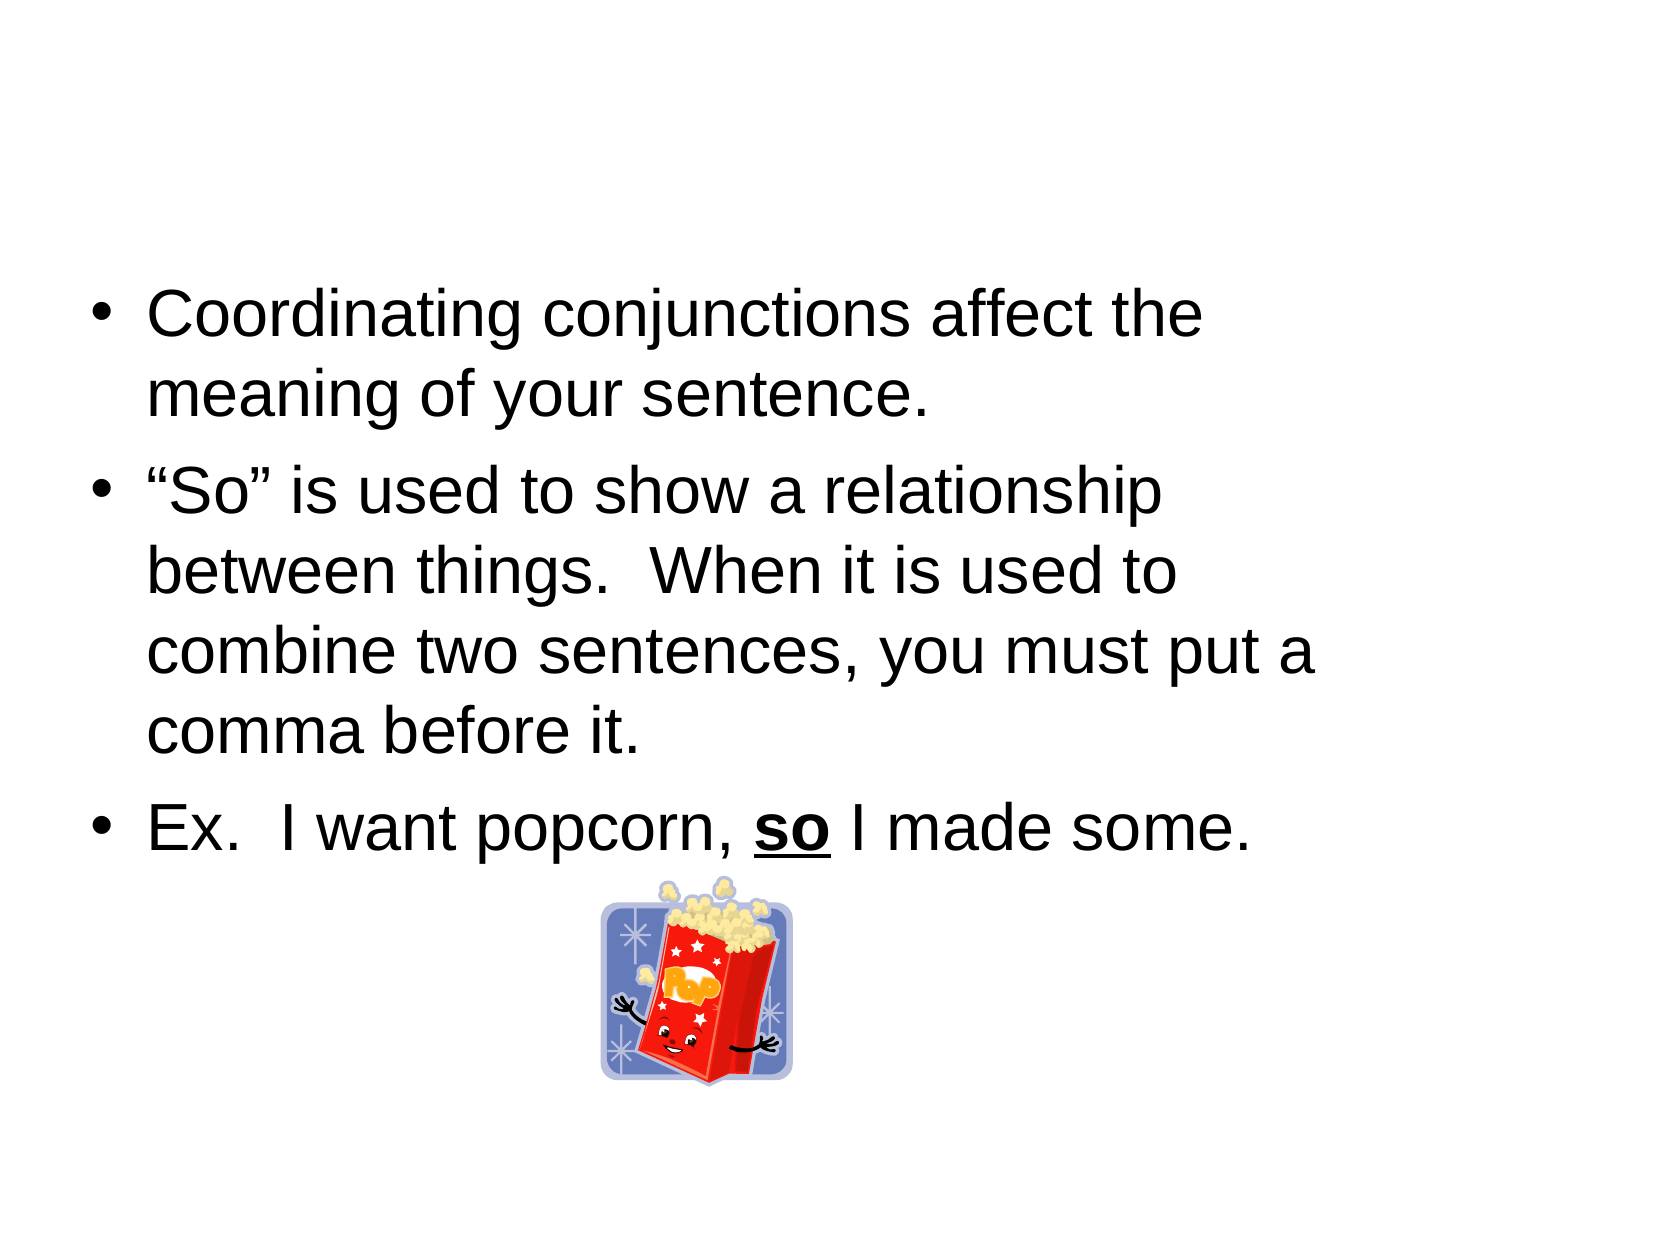

# Types of Conjunctions
Coordinating conjunctions affect the meaning of your sentence.
“So” is used to show a relationship between things. When it is used to combine two sentences, you must put a comma before it.
Ex. I want popcorn, so I made some.